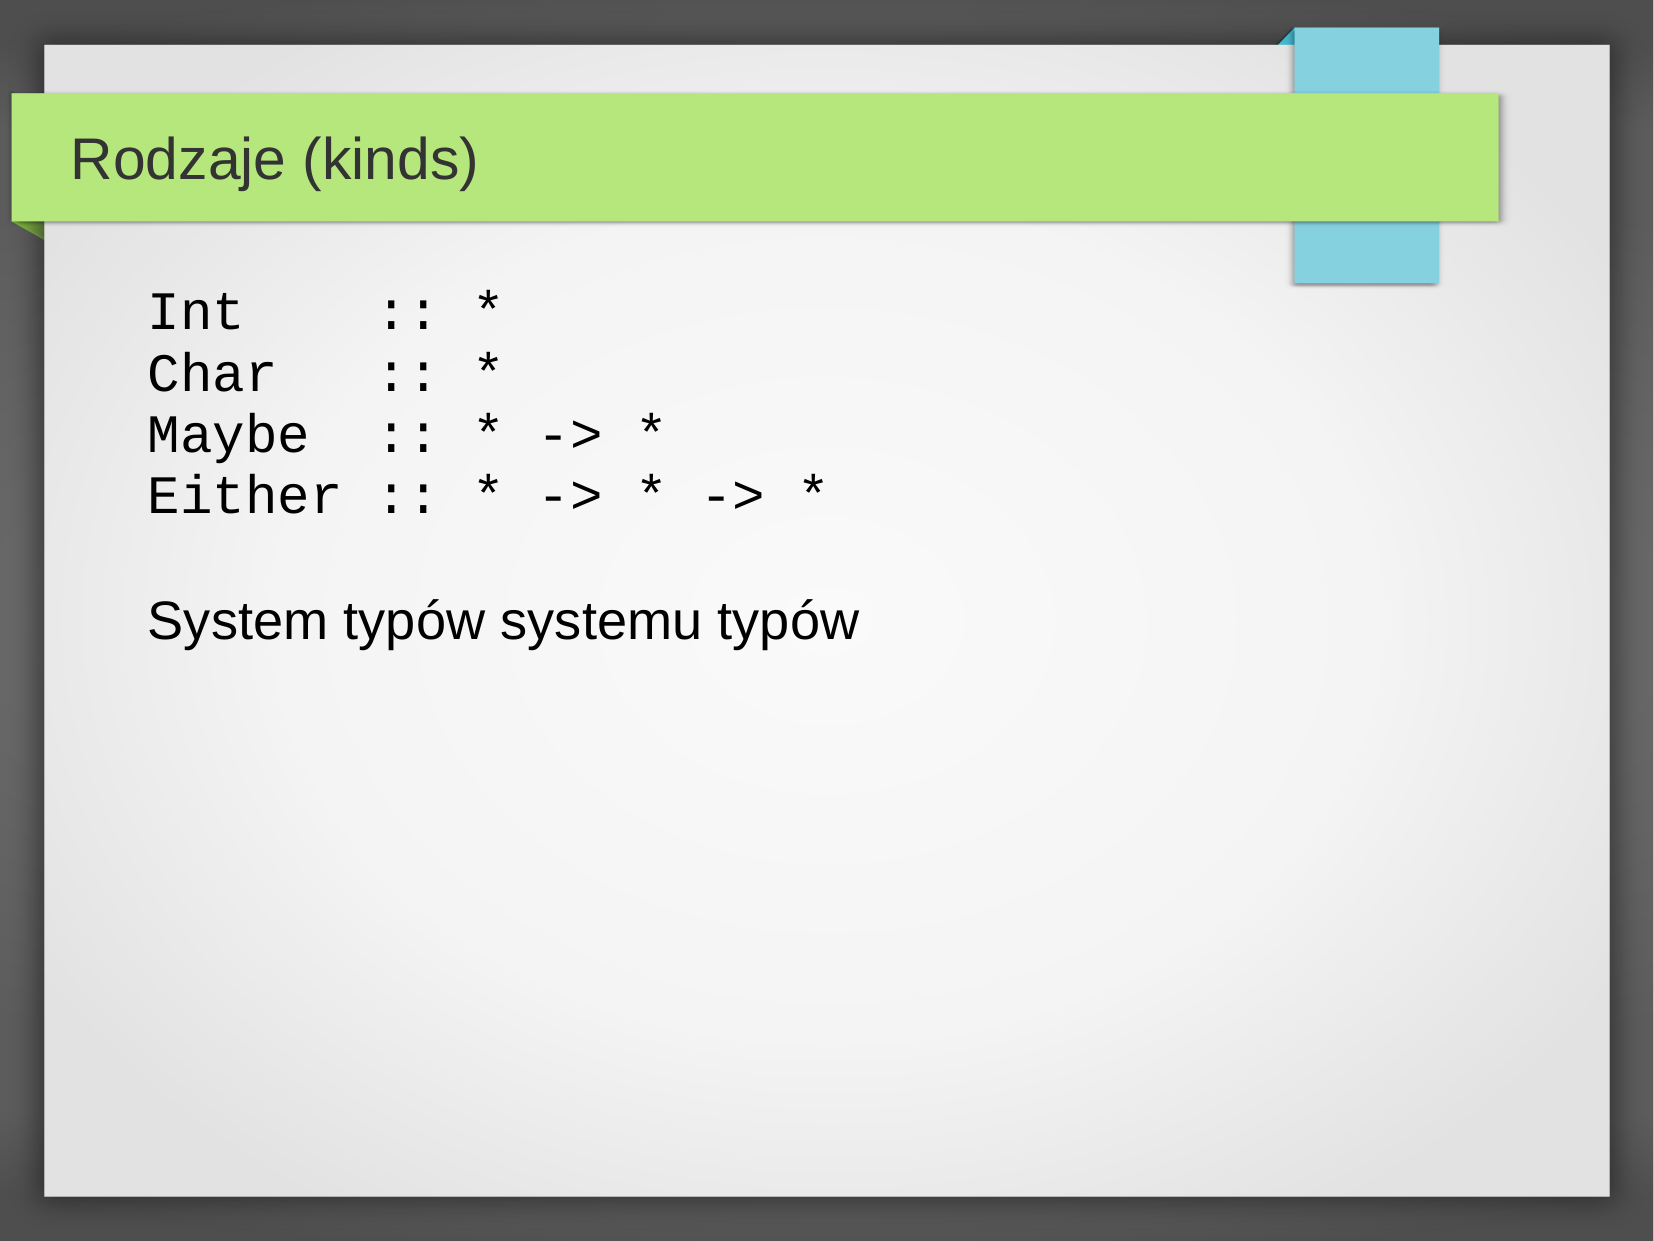

# Rodzaje (kinds)
Int :: *
Char :: *
Maybe :: * -> *
Either :: * -> * -> *
System typów systemu typów